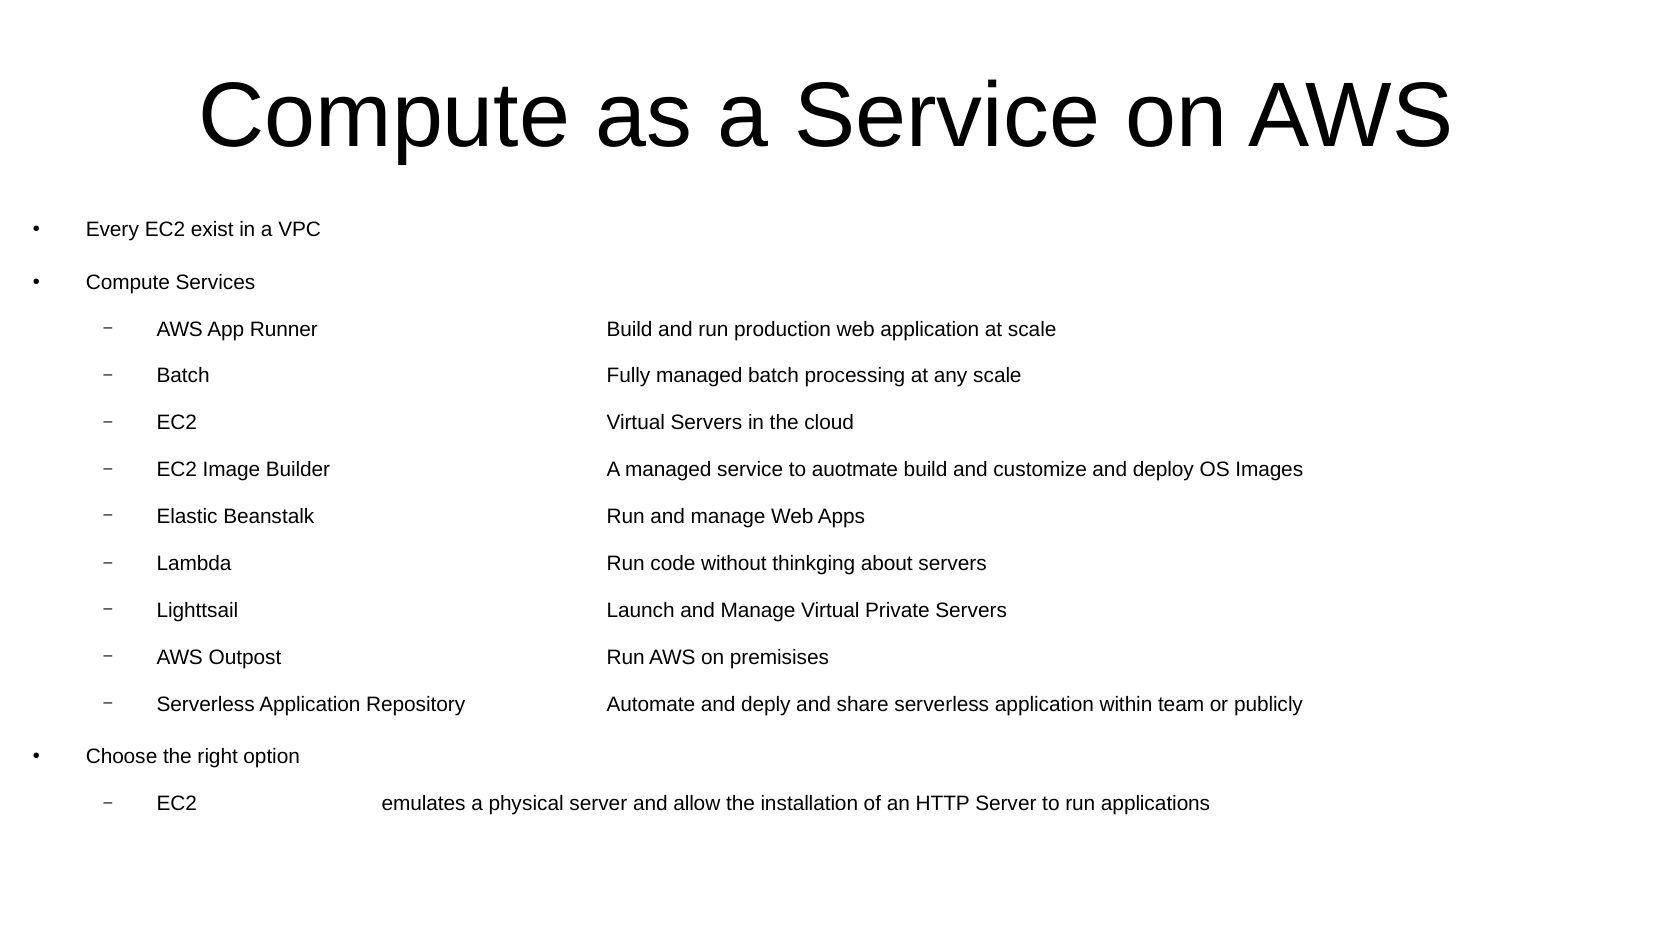

# Compute as a Service on AWS
Every EC2 exist in a VPC
Compute Services
AWS App Runner				Build and run production web application at scale
Batch						Fully managed batch processing at any scale
EC2						Virtual Servers in the cloud
EC2 Image Builder				A managed service to auotmate build and customize and deploy OS Images
Elastic Beanstalk				Run and manage Web Apps
Lambda						Run code without thinkging about servers
Lighttsail					Launch and Manage Virtual Private Servers
AWS Outpost					Run AWS on premisises
Serverless Application Repository		Automate and deply and share serverless application within team or publicly
Choose the right option
EC2 			emulates a physical server and allow the installation of an HTTP Server to run applications